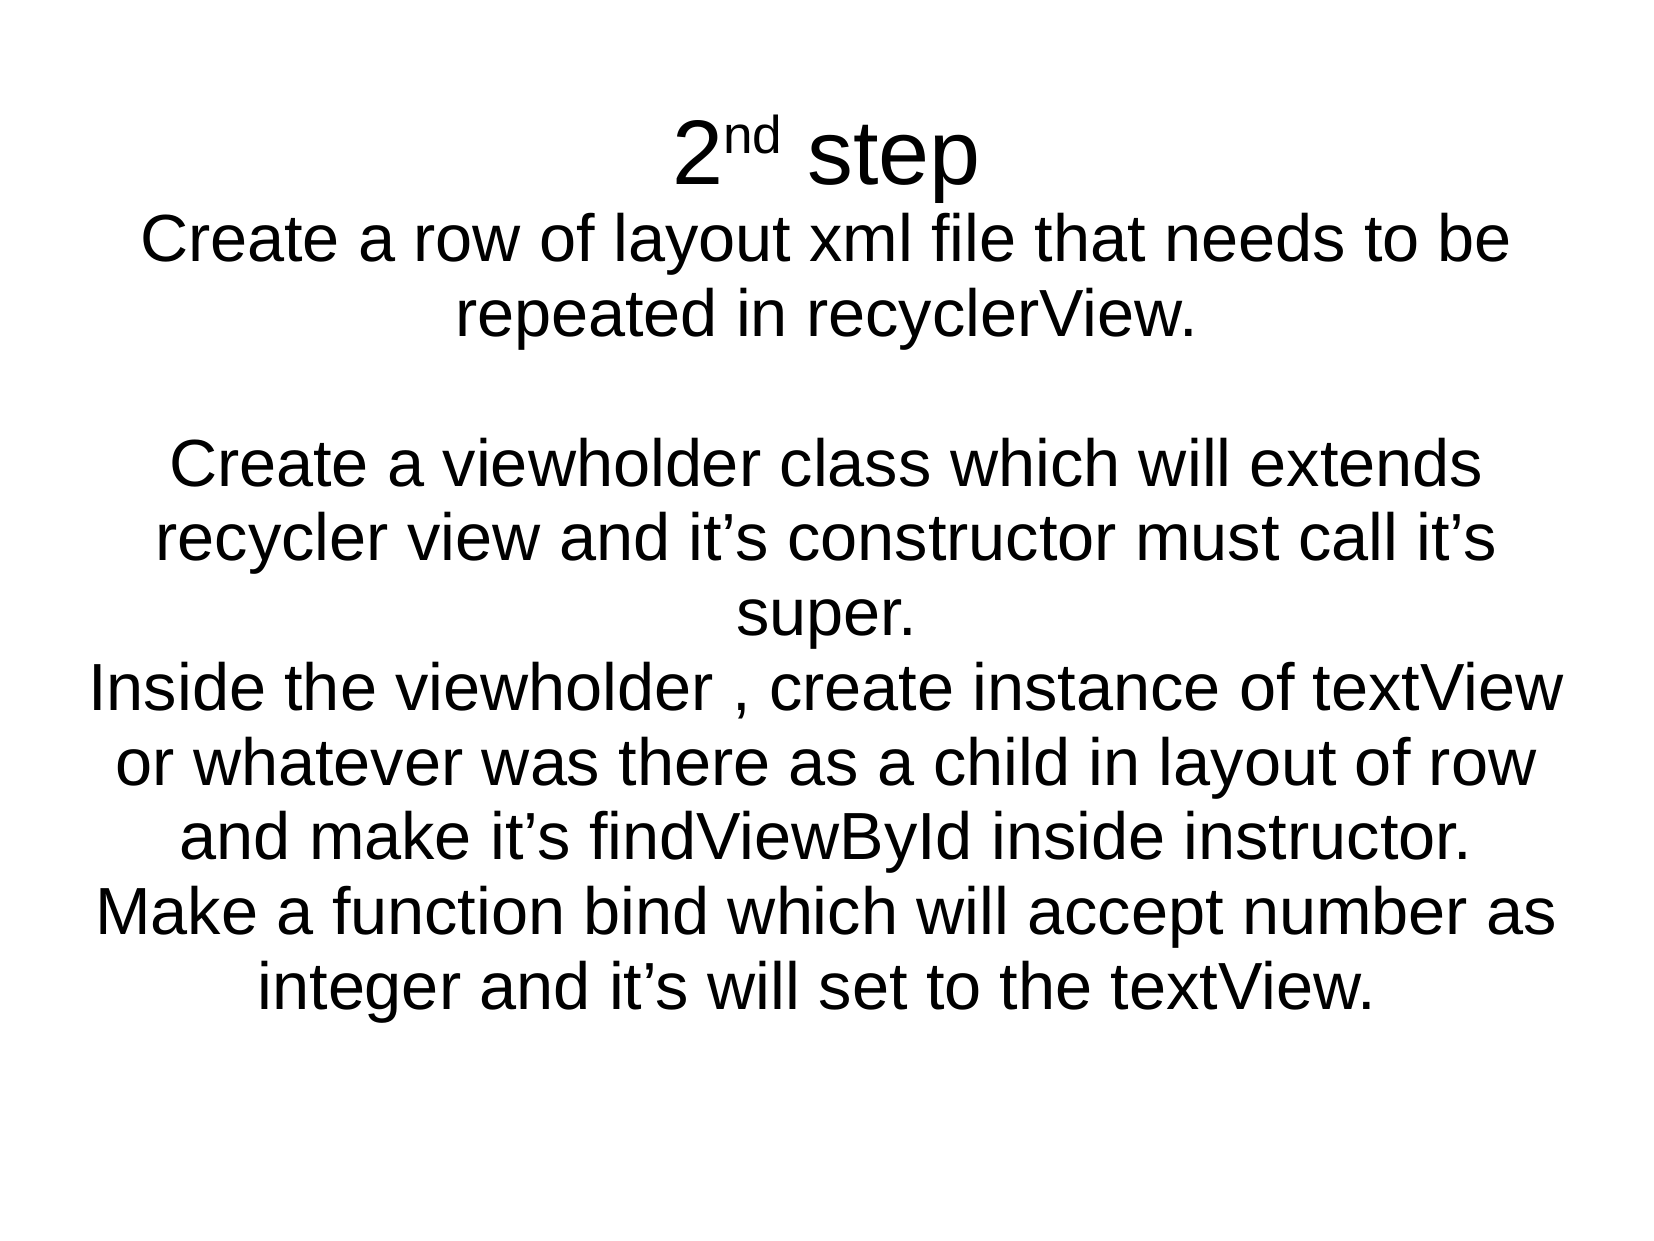

# 2nd step
Create a row of layout xml file that needs to be repeated in recyclerView.
Create a viewholder class which will extends recycler view and it’s constructor must call it’s super.
Inside the viewholder , create instance of textView or whatever was there as a child in layout of row and make it’s findViewById inside instructor.
Make a function bind which will accept number as integer and it’s will set to the textView.